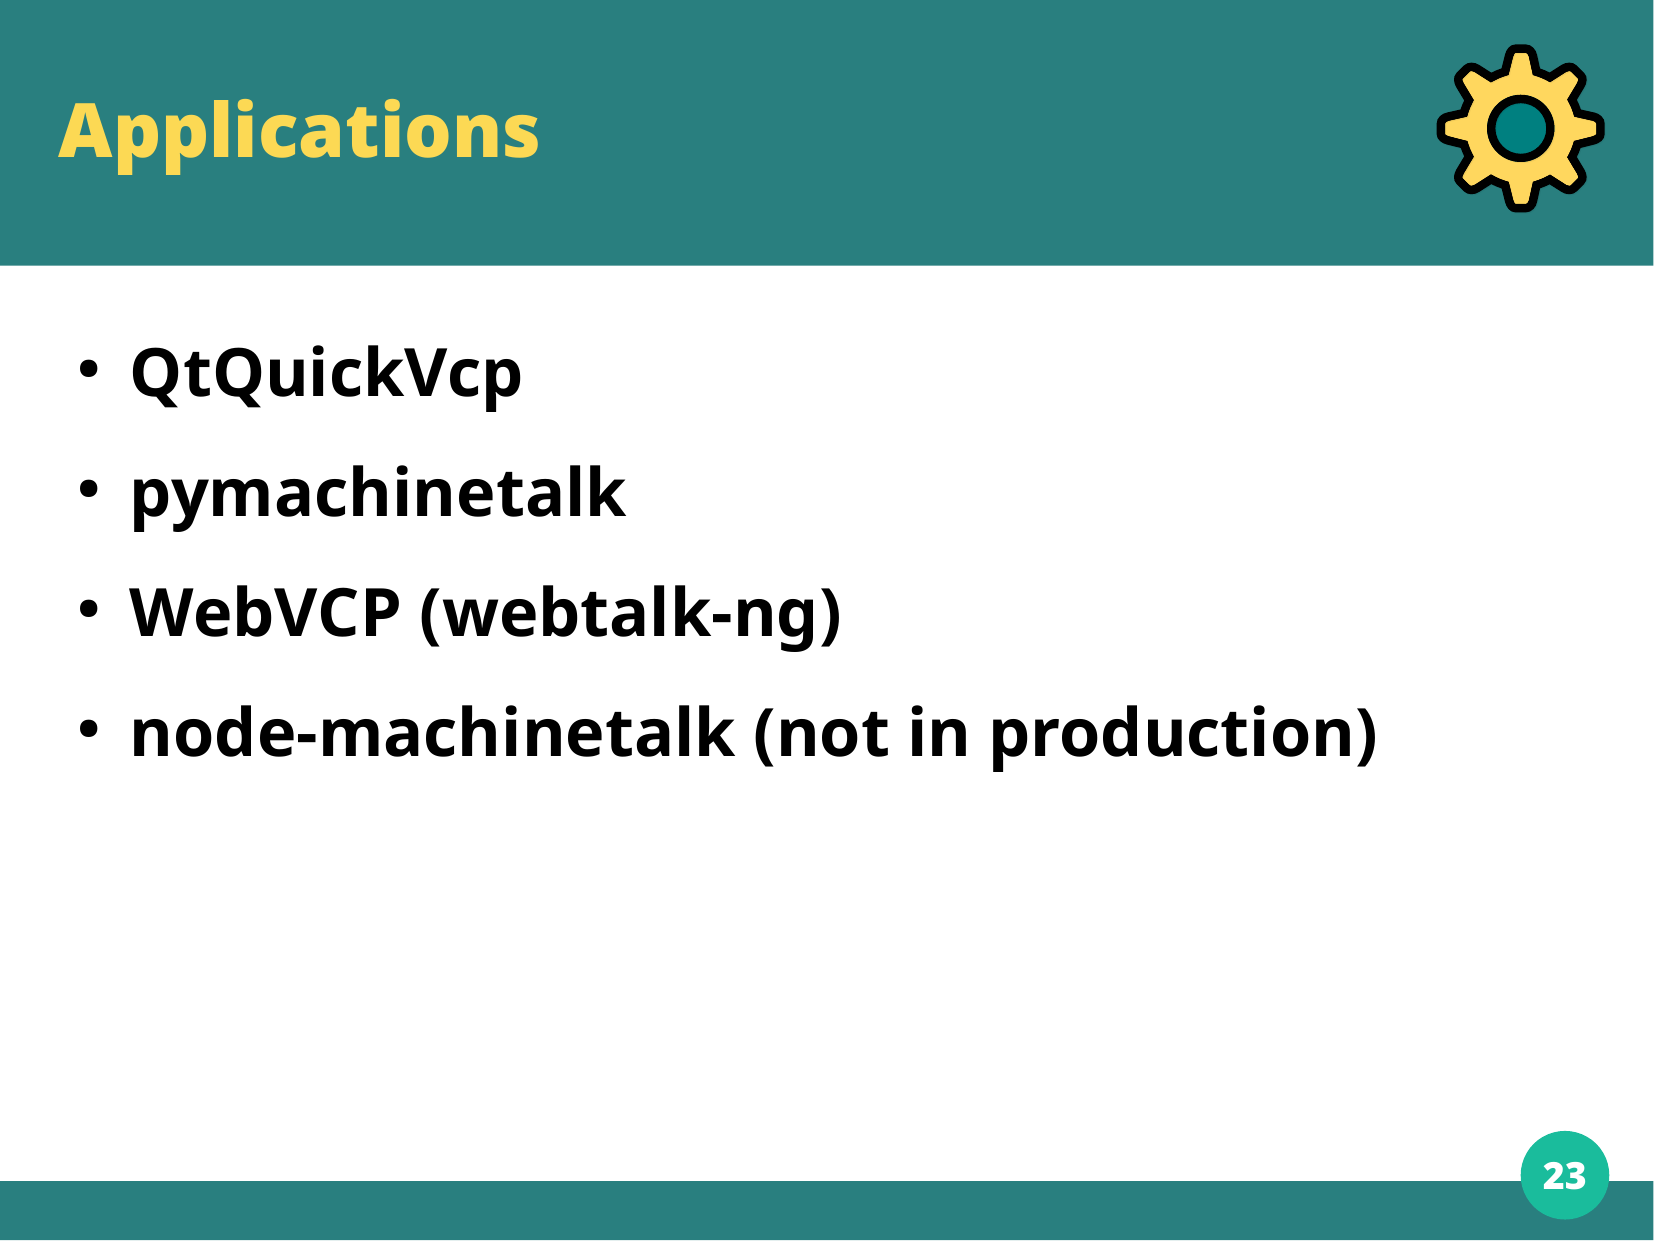

# Applications
QtQuickVcp
pymachinetalk
WebVCP (webtalk-ng)
node-machinetalk (not in production)
23